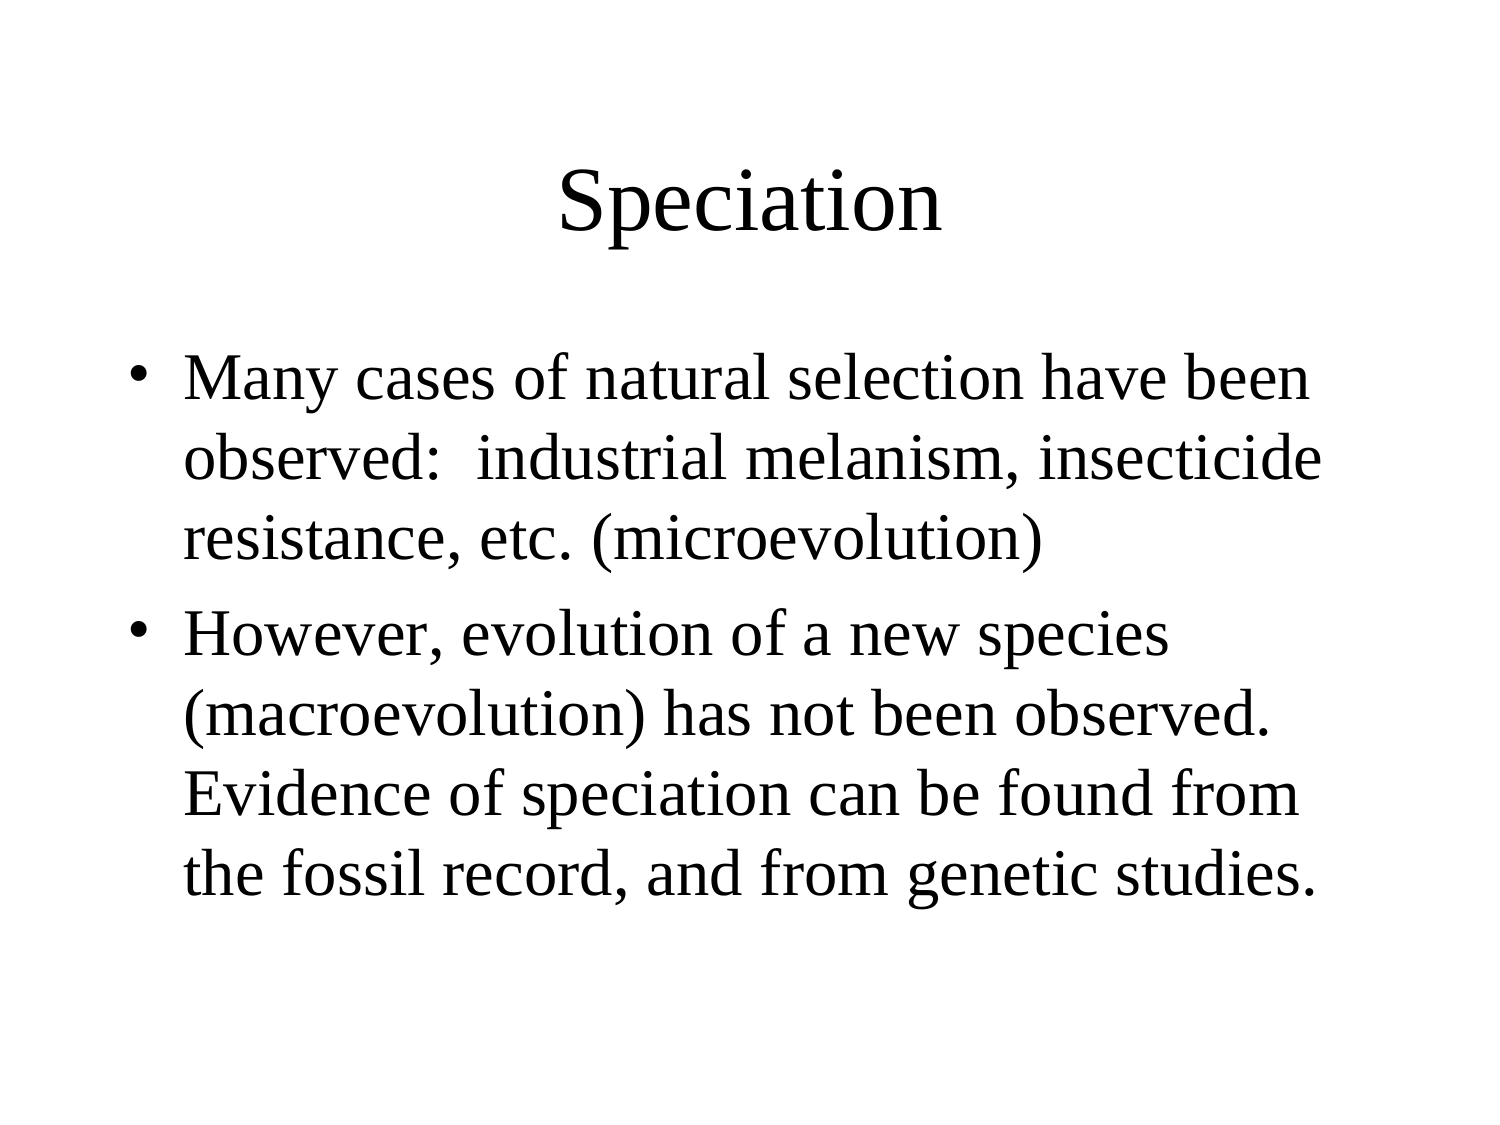

# Speciation
Many cases of natural selection have been observed: industrial melanism, insecticide resistance, etc. (microevolution)
However, evolution of a new species (macroevolution) has not been observed. Evidence of speciation can be found from the fossil record, and from genetic studies.